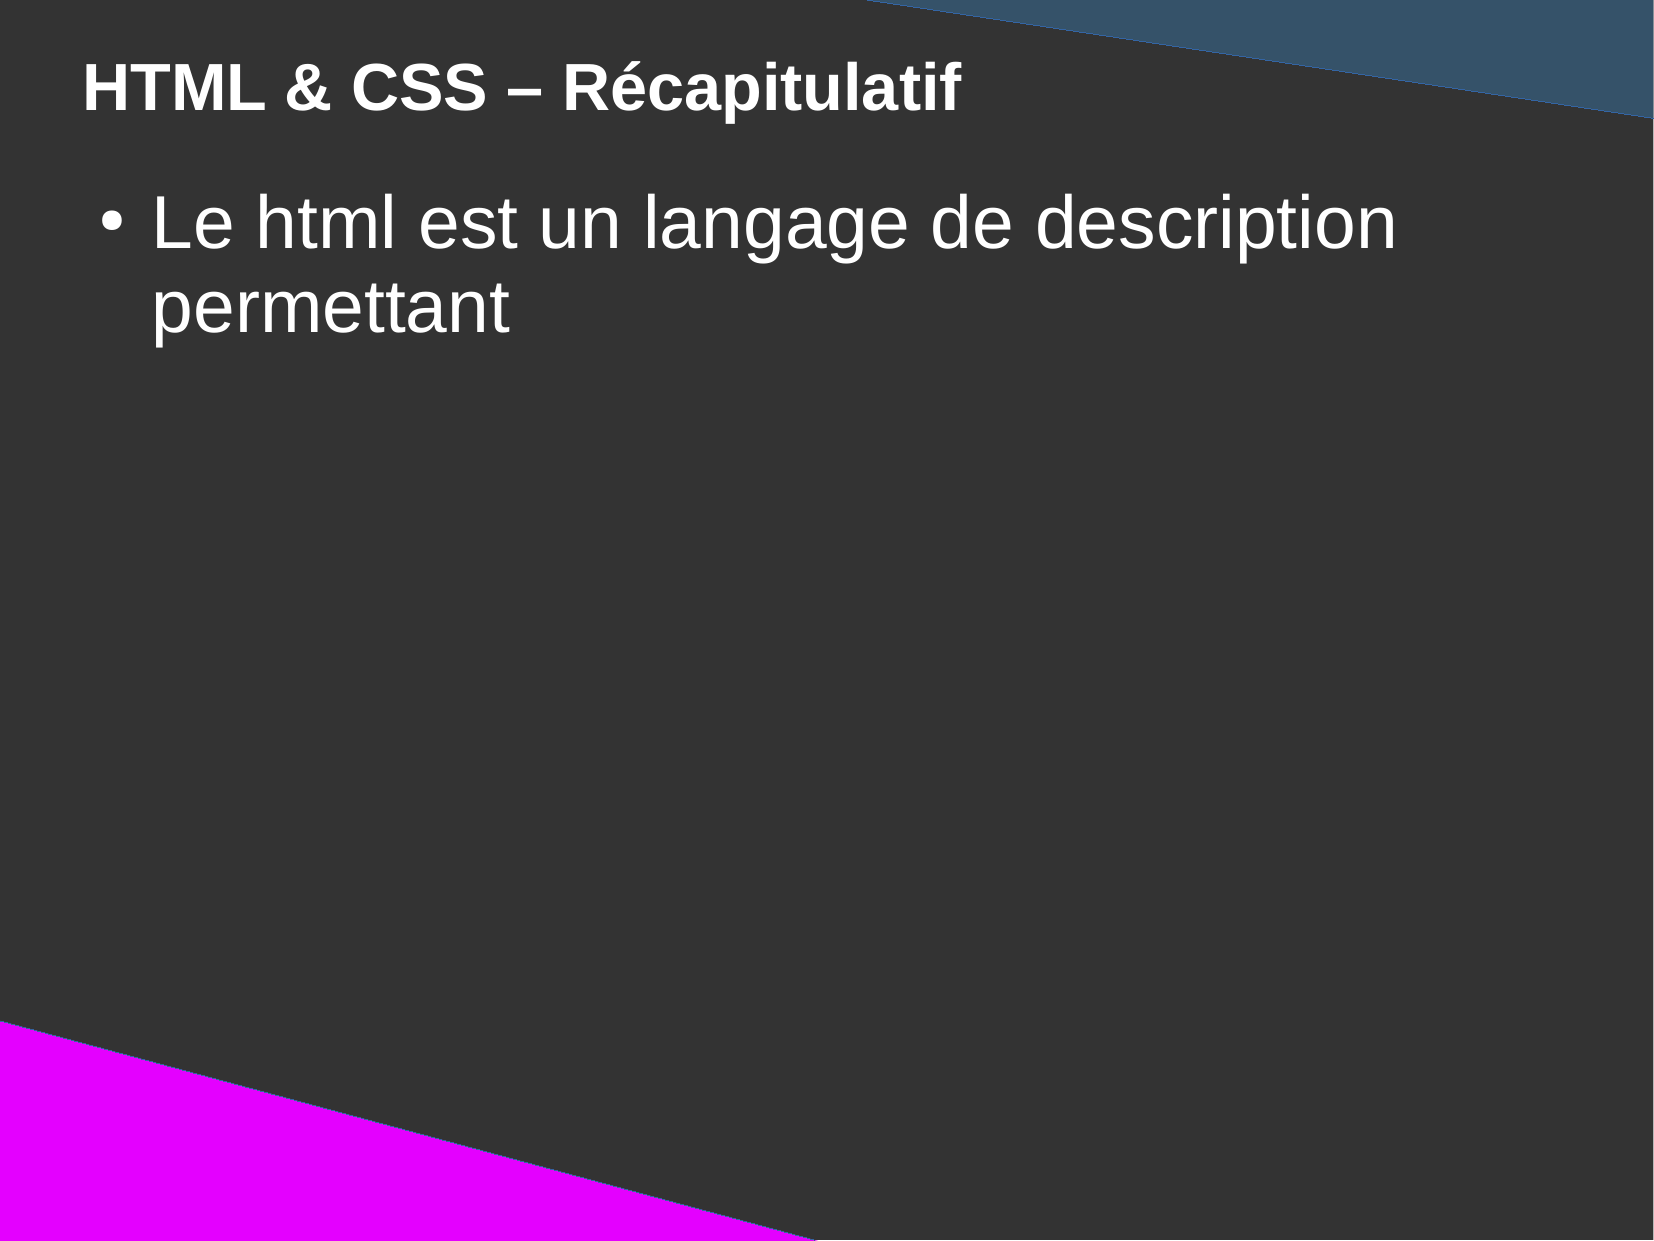

# HTML & CSS – Récapitulatif
Le html est un langage de description permettant